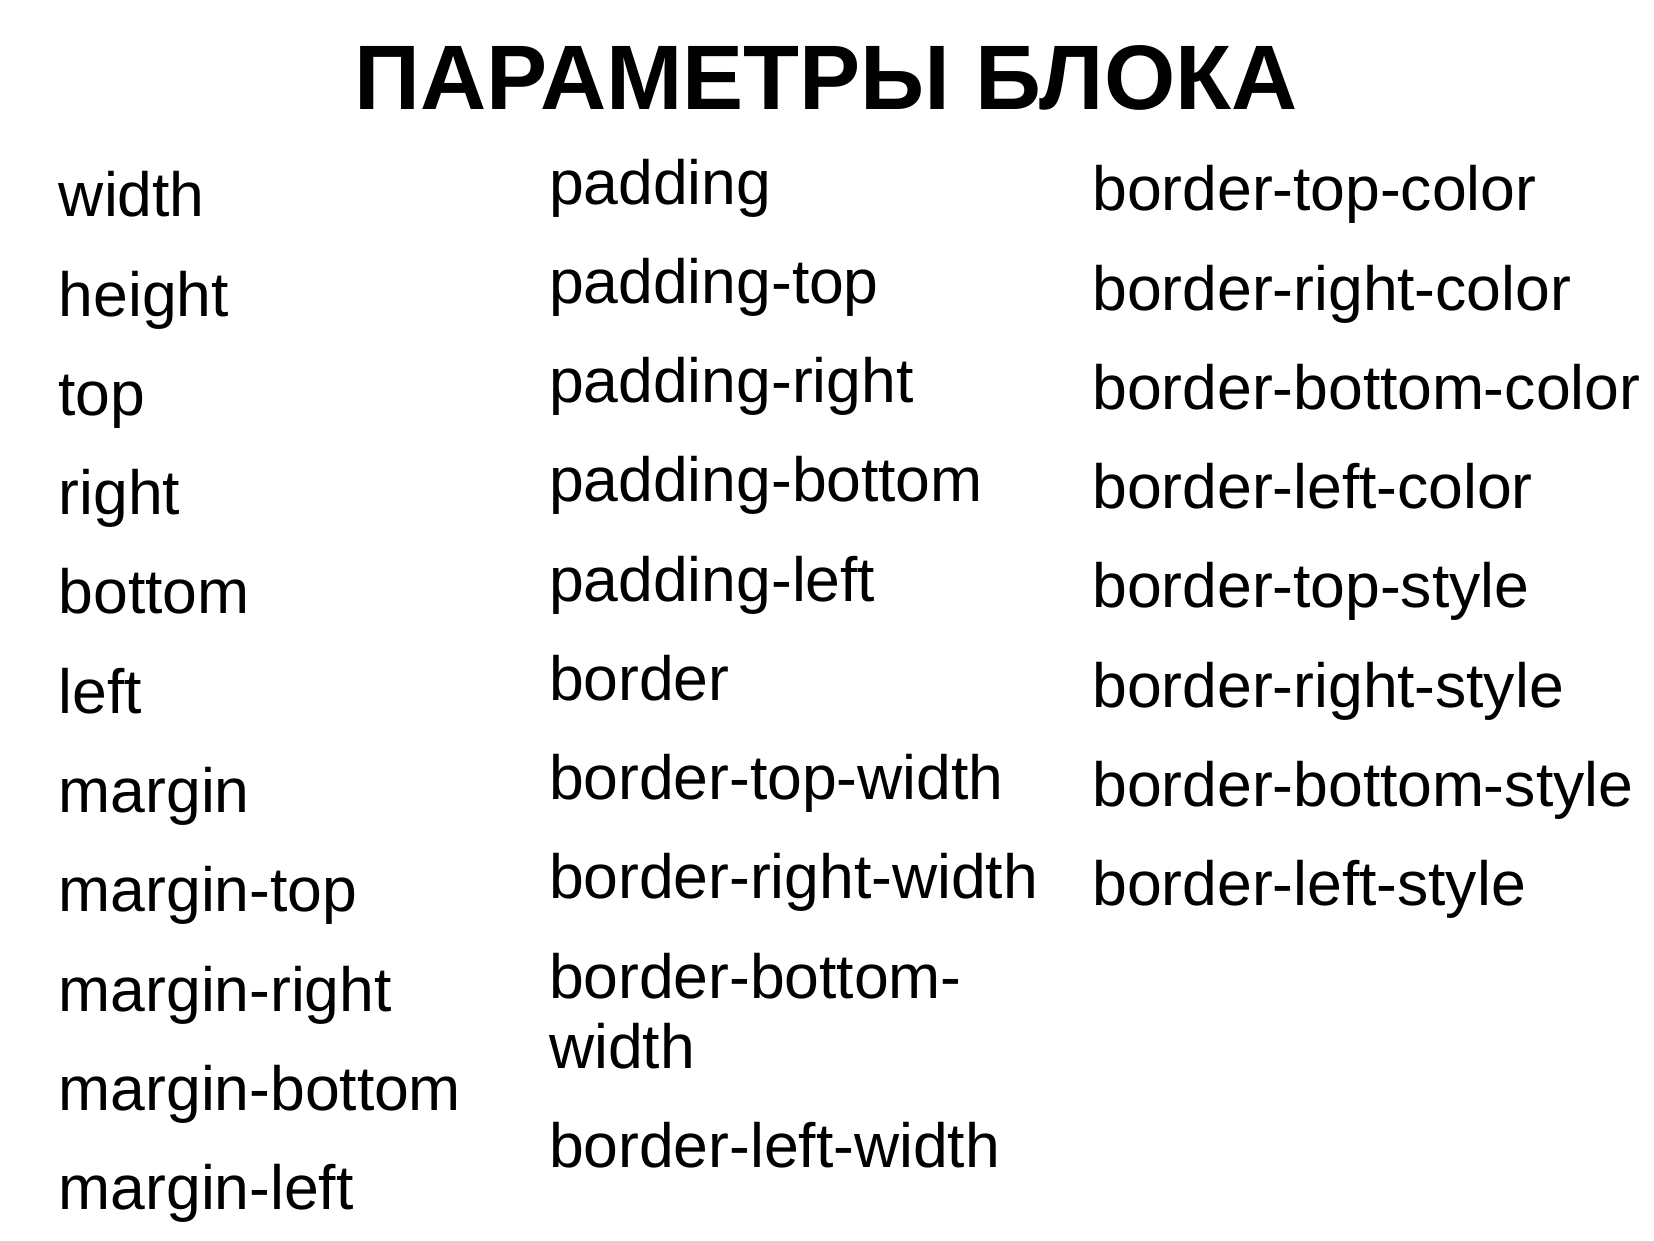

# ПАРАМЕТРЫ БЛОКА
padding
padding-top
padding-right
padding-bottom
padding-left
border
border-top-width
border-right-width
border-bottom-width
border-left-width
border-top-color
border-right-color
border-bottom-color
border-left-color
border-top-style
border-right-style
border-bottom-style
border-left-style
width
height
top
right
bottom
left
margin
margin-top
margin-right
margin-bottom
margin-left